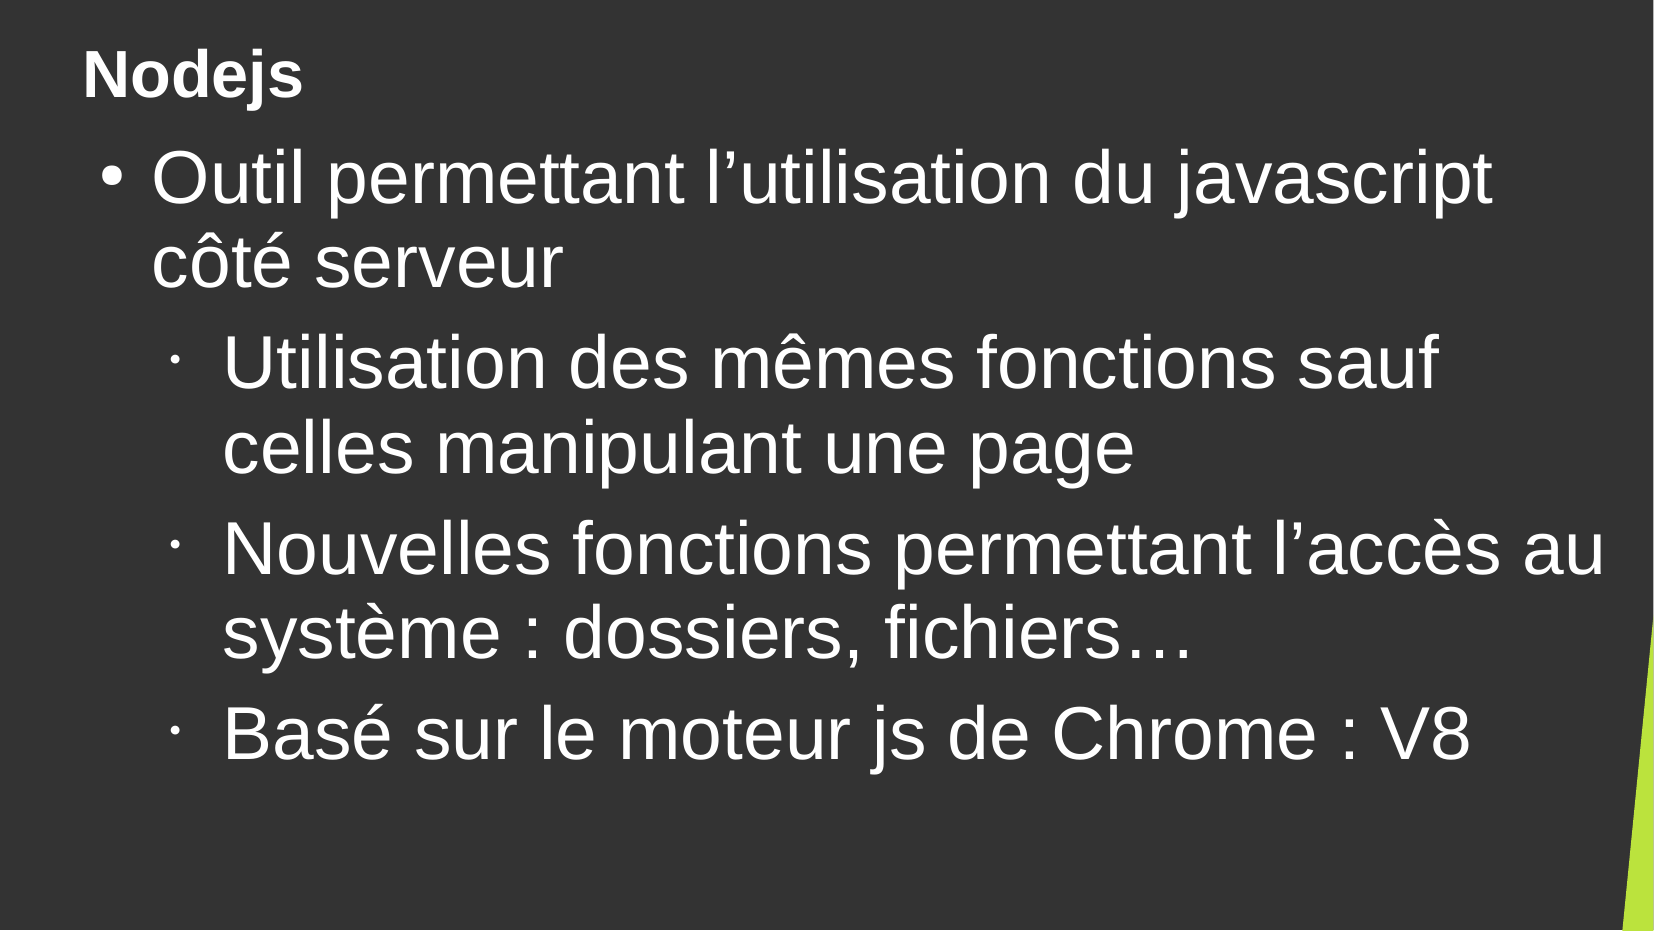

# Nodejs
Outil permettant l’utilisation du javascript côté serveur
Utilisation des mêmes fonctions sauf celles manipulant une page
Nouvelles fonctions permettant l’accès au système : dossiers, fichiers…
Basé sur le moteur js de Chrome : V8